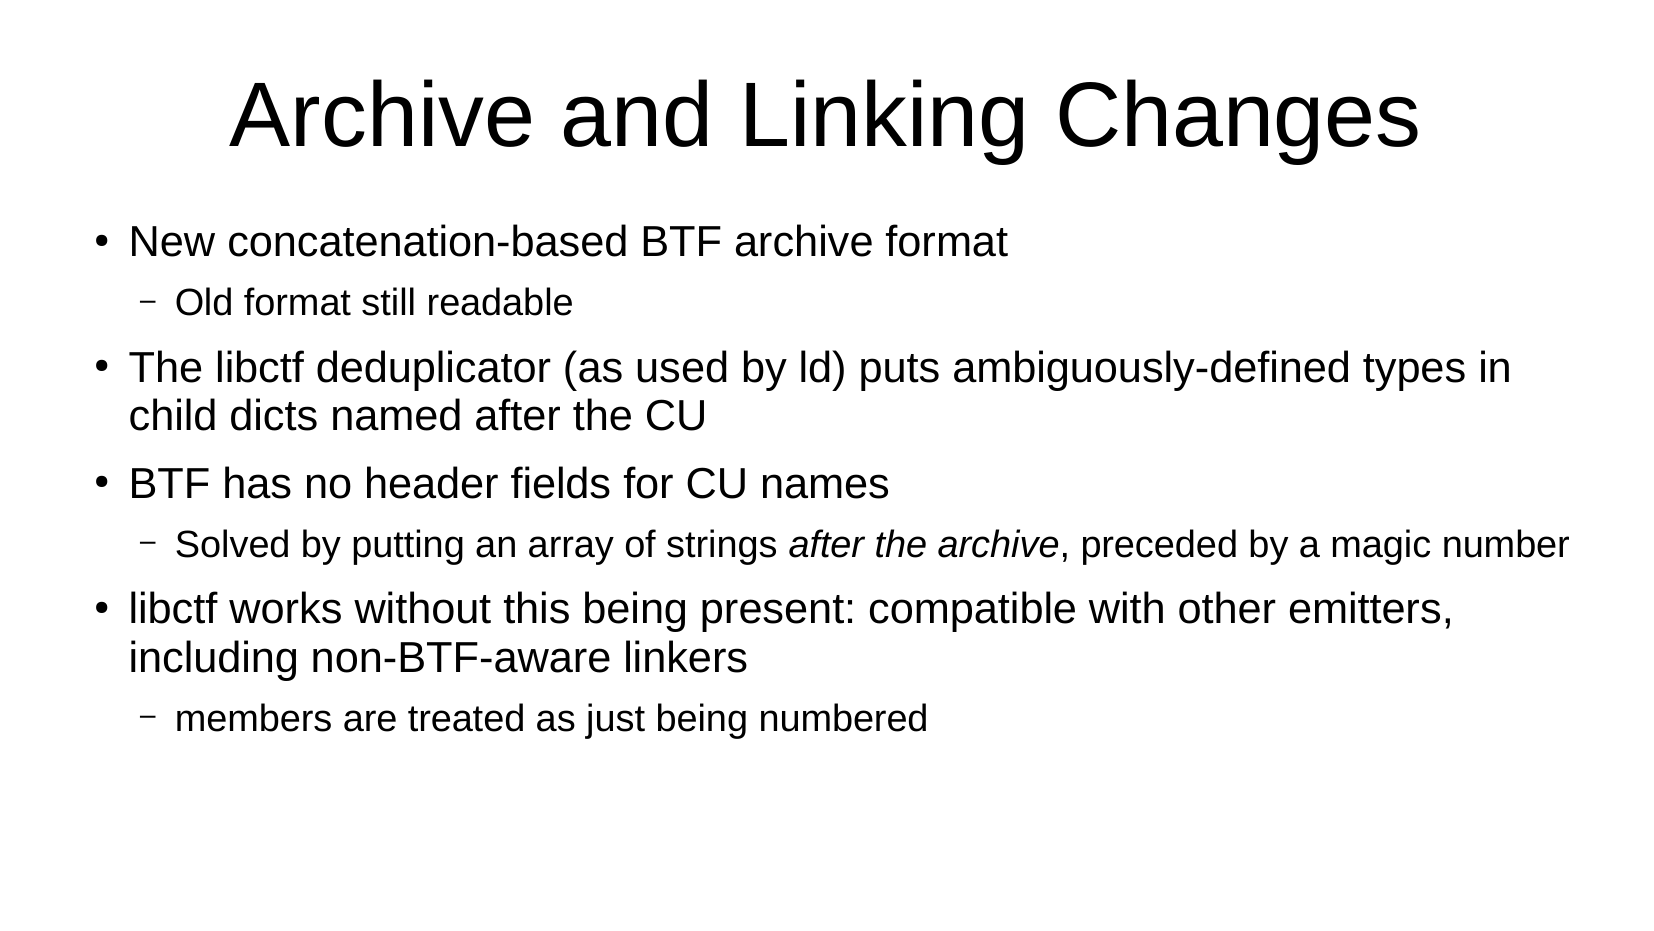

# Archive and Linking Changes
New concatenation-based BTF archive format
Old format still readable
The libctf deduplicator (as used by ld) puts ambiguously-defined types in child dicts named after the CU
BTF has no header fields for CU names
Solved by putting an array of strings after the archive, preceded by a magic number
libctf works without this being present: compatible with other emitters, including non-BTF-aware linkers
members are treated as just being numbered